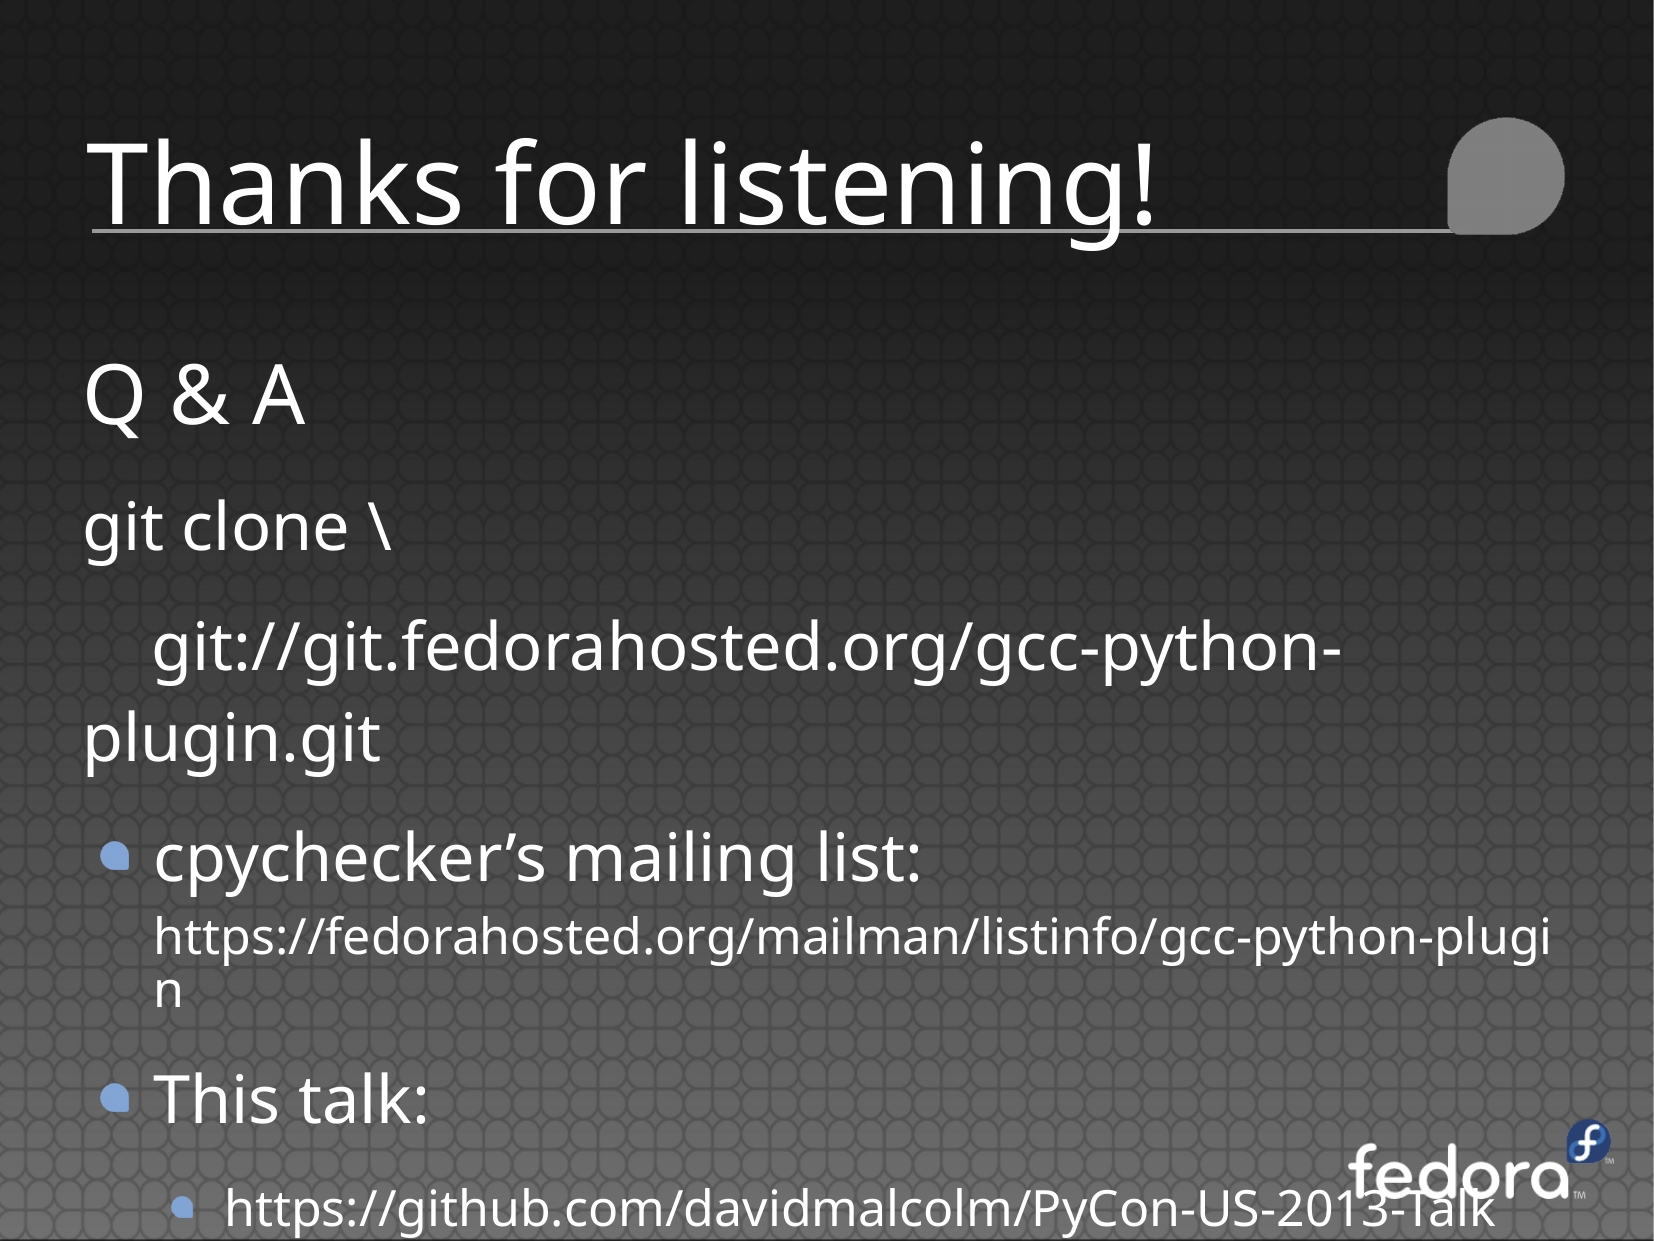

# Thanks for listening!
Q & A
git clone \
 git://git.fedorahosted.org/gcc-python-plugin.git
cpychecker’s mailing list: https://fedorahosted.org/mailman/listinfo/gcc-python-plugin
This talk:
https://github.com/davidmalcolm/PyCon-US-2013-Talk